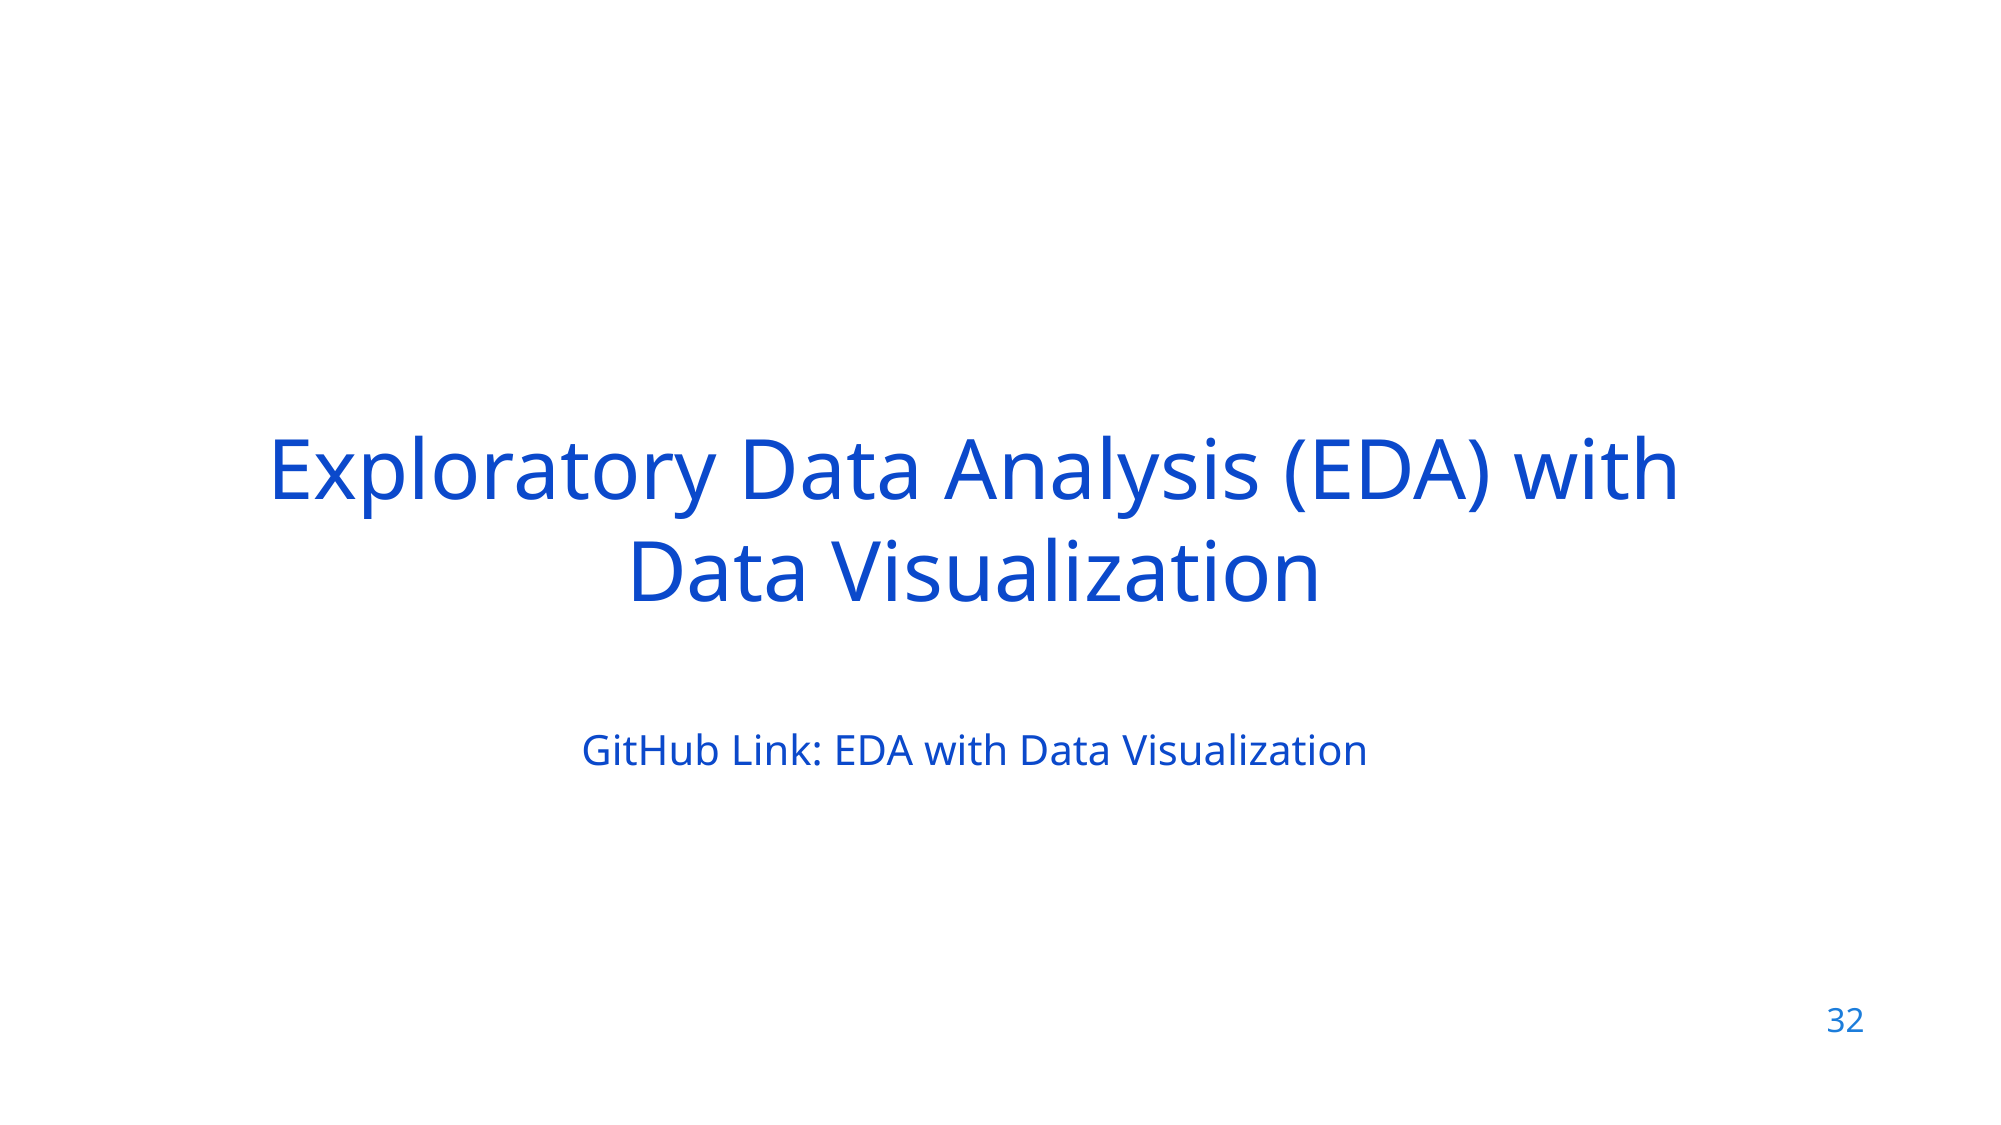

Exploratory Data Analysis (EDA) with Data Visualization
GitHub Link: EDA with Data Visualization
32